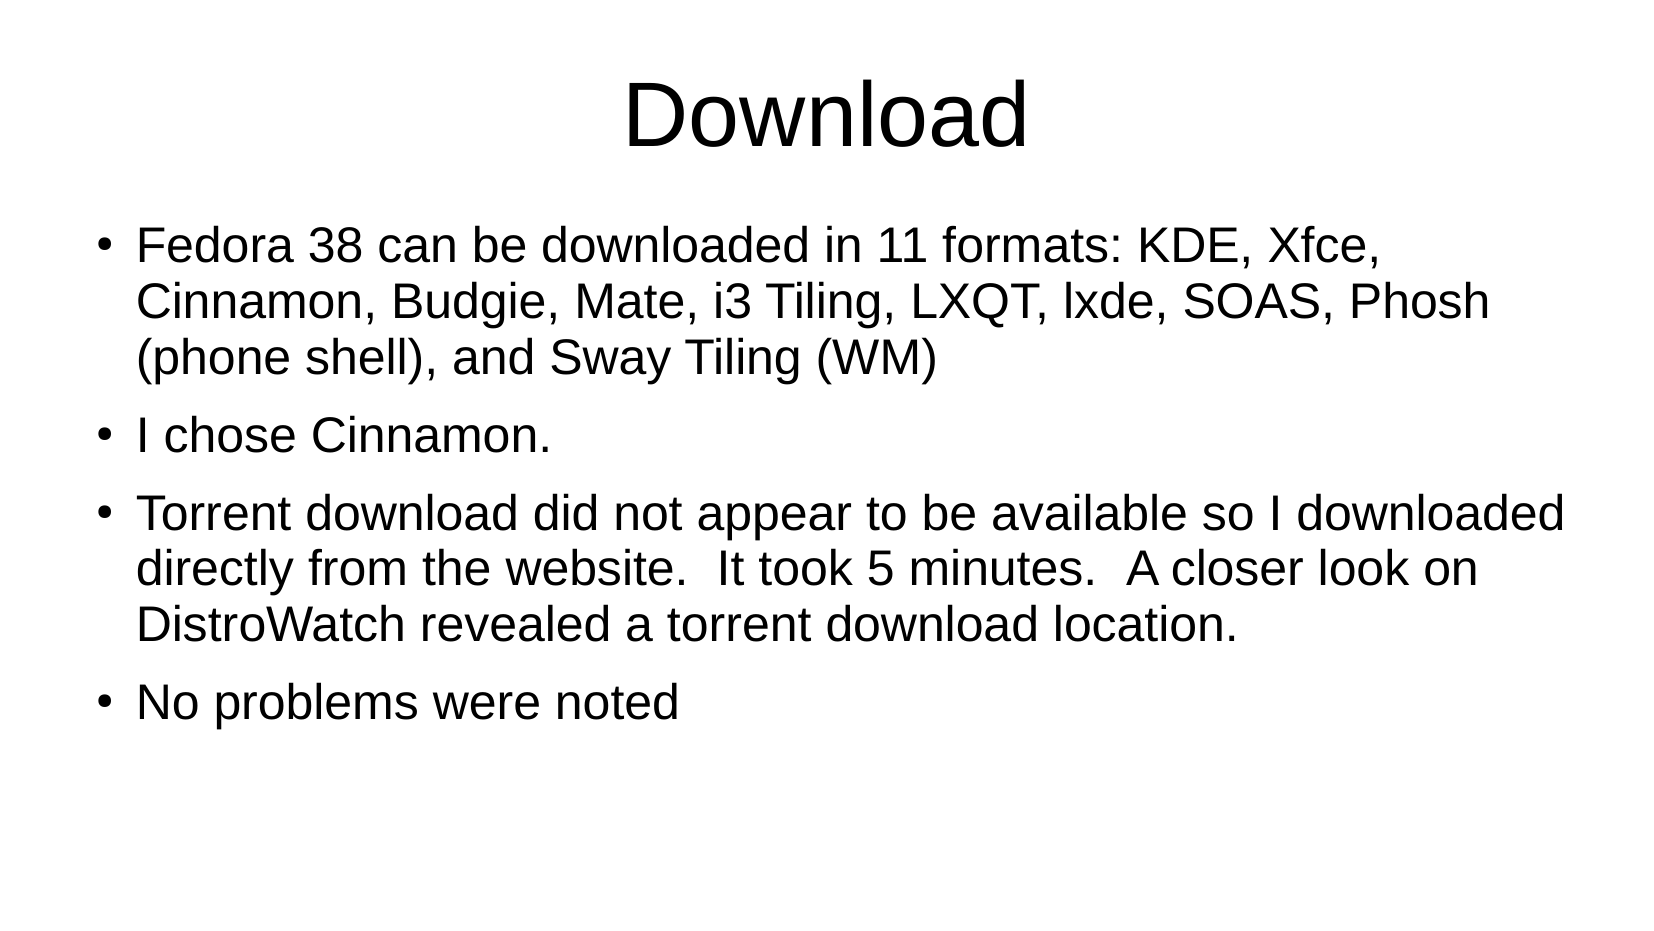

# Download
Fedora 38 can be downloaded in 11 formats: KDE, Xfce, Cinnamon, Budgie, Mate, i3 Tiling, LXQT, lxde, SOAS, Phosh (phone shell), and Sway Tiling (WM)
I chose Cinnamon.
Torrent download did not appear to be available so I downloaded directly from the website. It took 5 minutes. A closer look on DistroWatch revealed a torrent download location.
No problems were noted